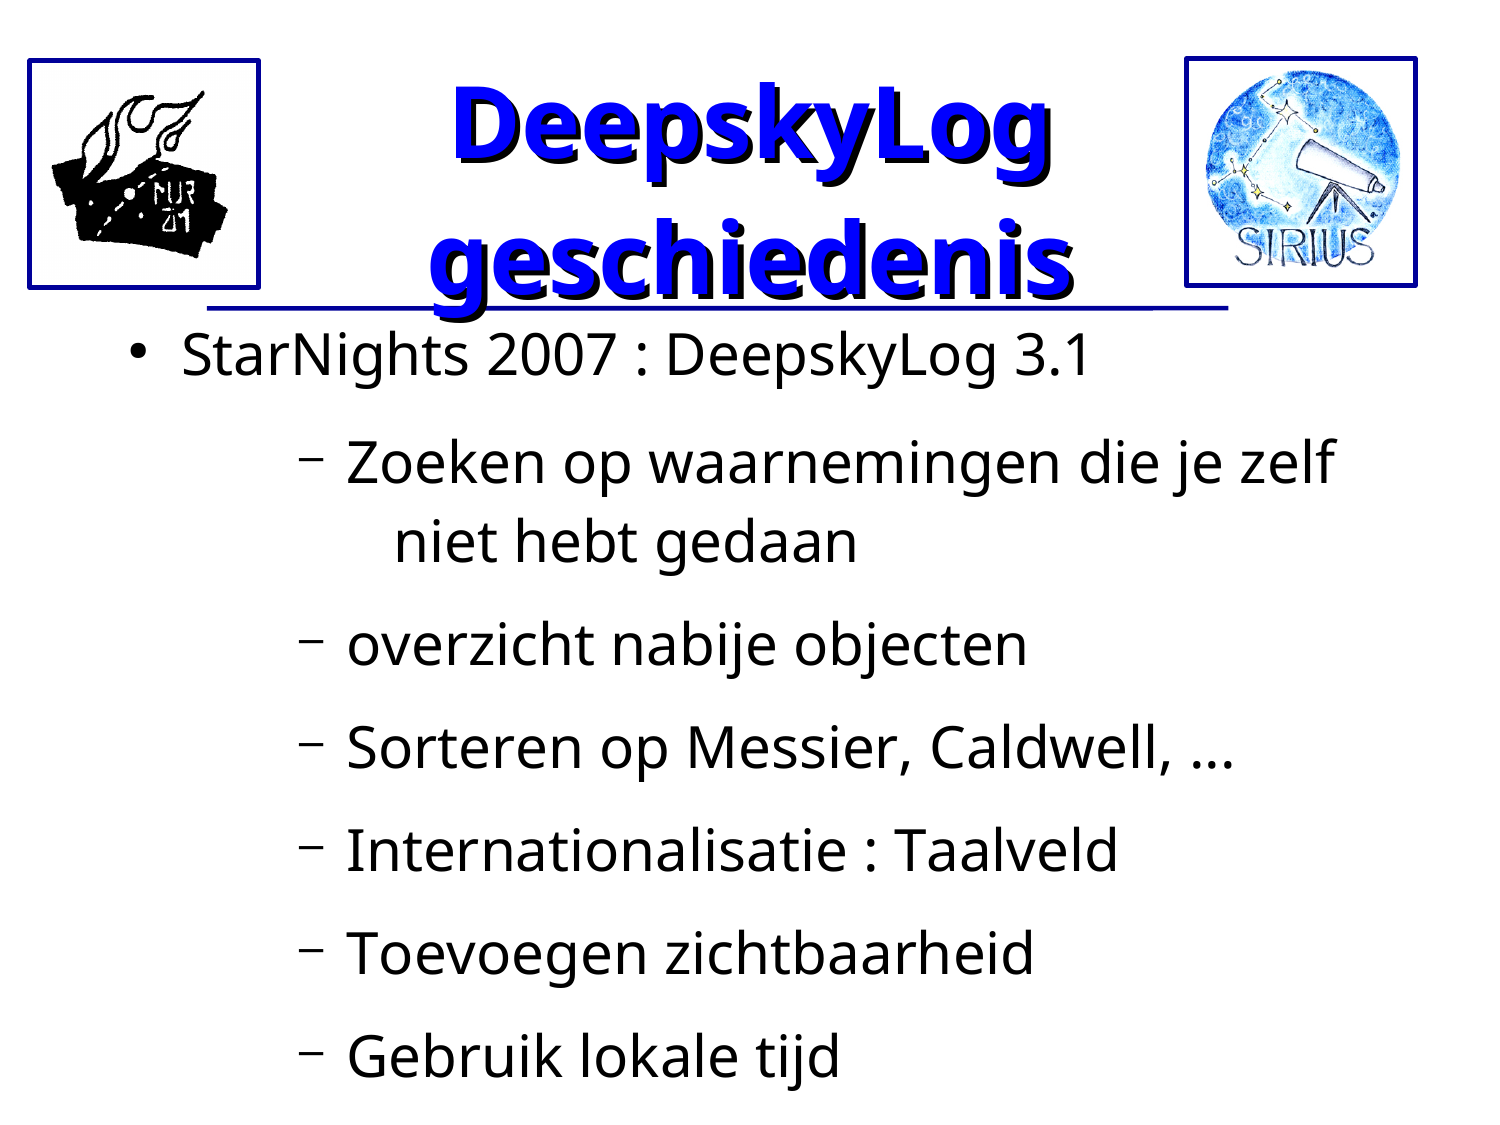

# DeepskyLog geschiedenis
StarNights 2007 : DeepskyLog 3.1
Zoeken op waarnemingen die je zelf niet hebt gedaan
overzicht nabije objecten
Sorteren op Messier, Caldwell, ...
Internationalisatie : Taalveld
Toevoegen zichtbaarheid
Gebruik lokale tijd
Nieuwe instrument types